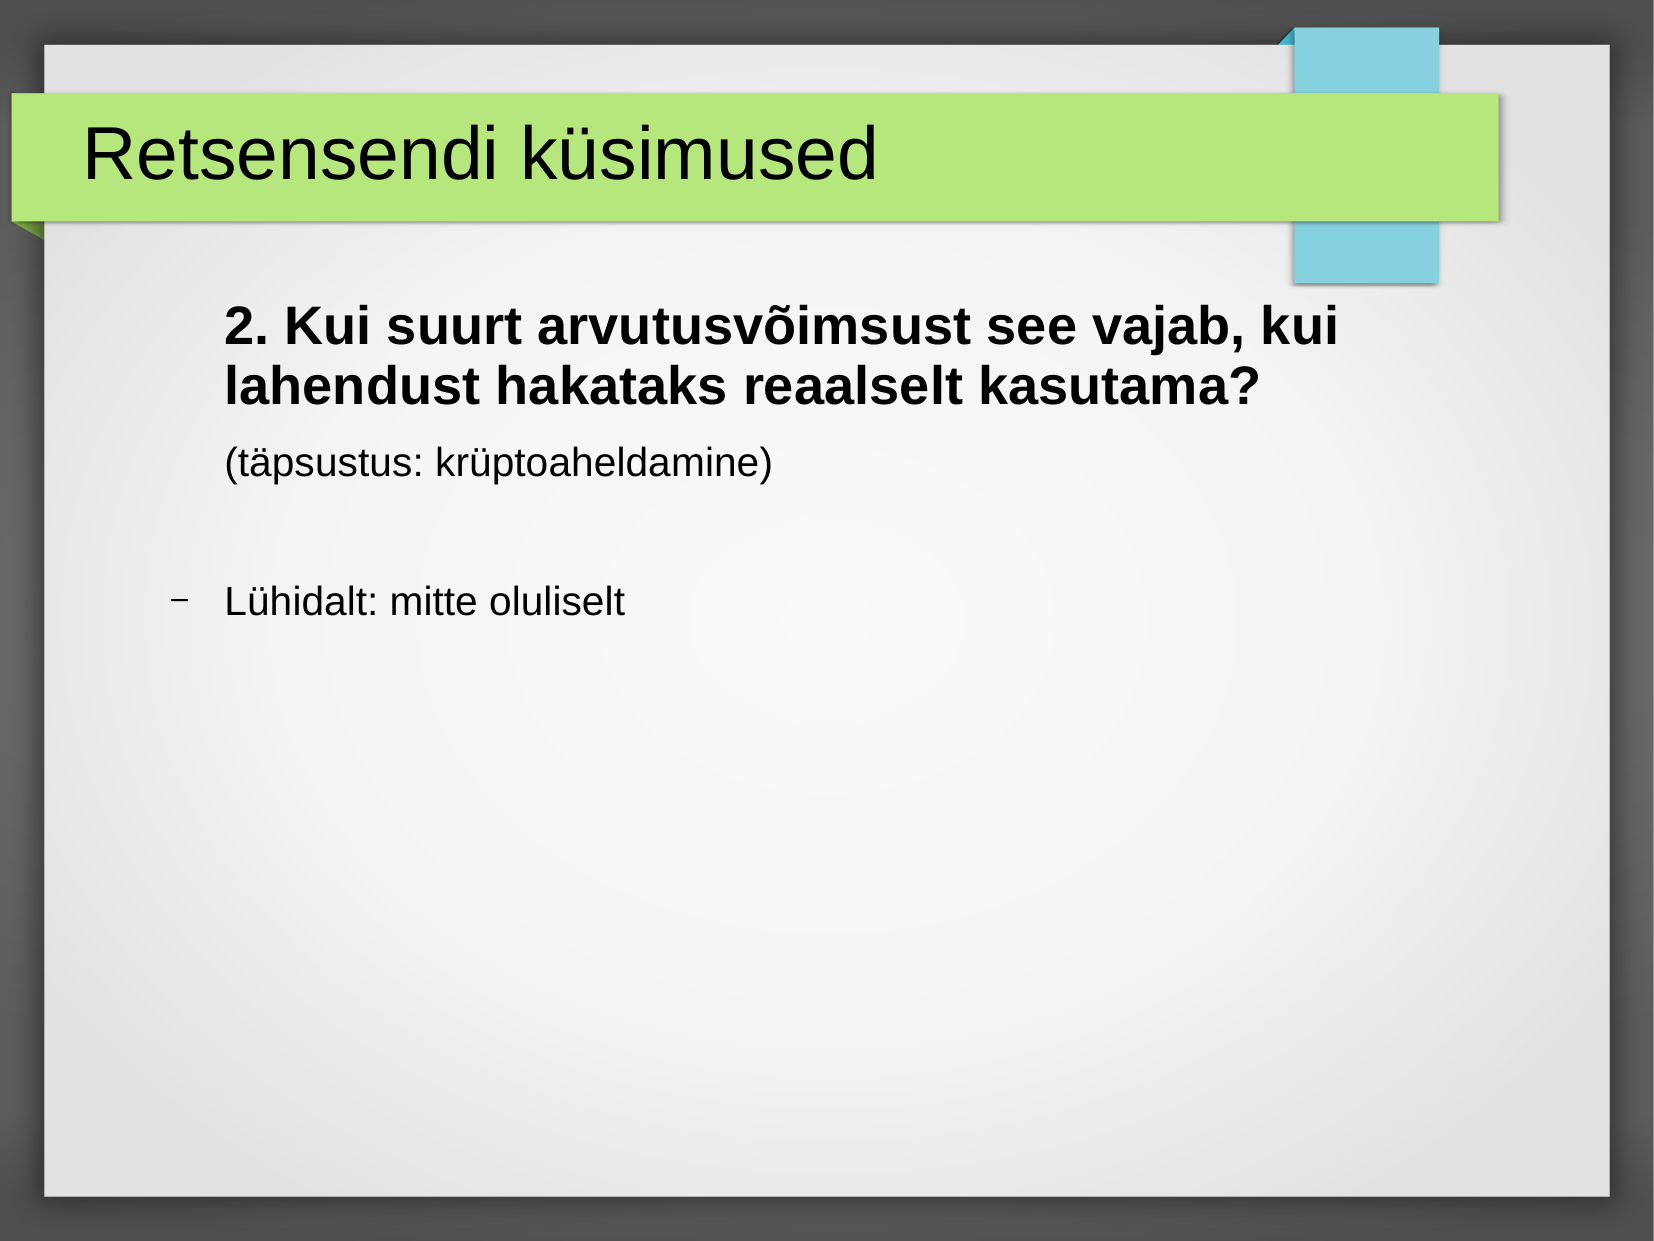

# Retsensendi küsimused
2. Kui suurt arvutusvõimsust see vajab, kui lahendust hakataks reaalselt kasutama?
(täpsustus: krüptoaheldamine)
Lühidalt: mitte oluliselt